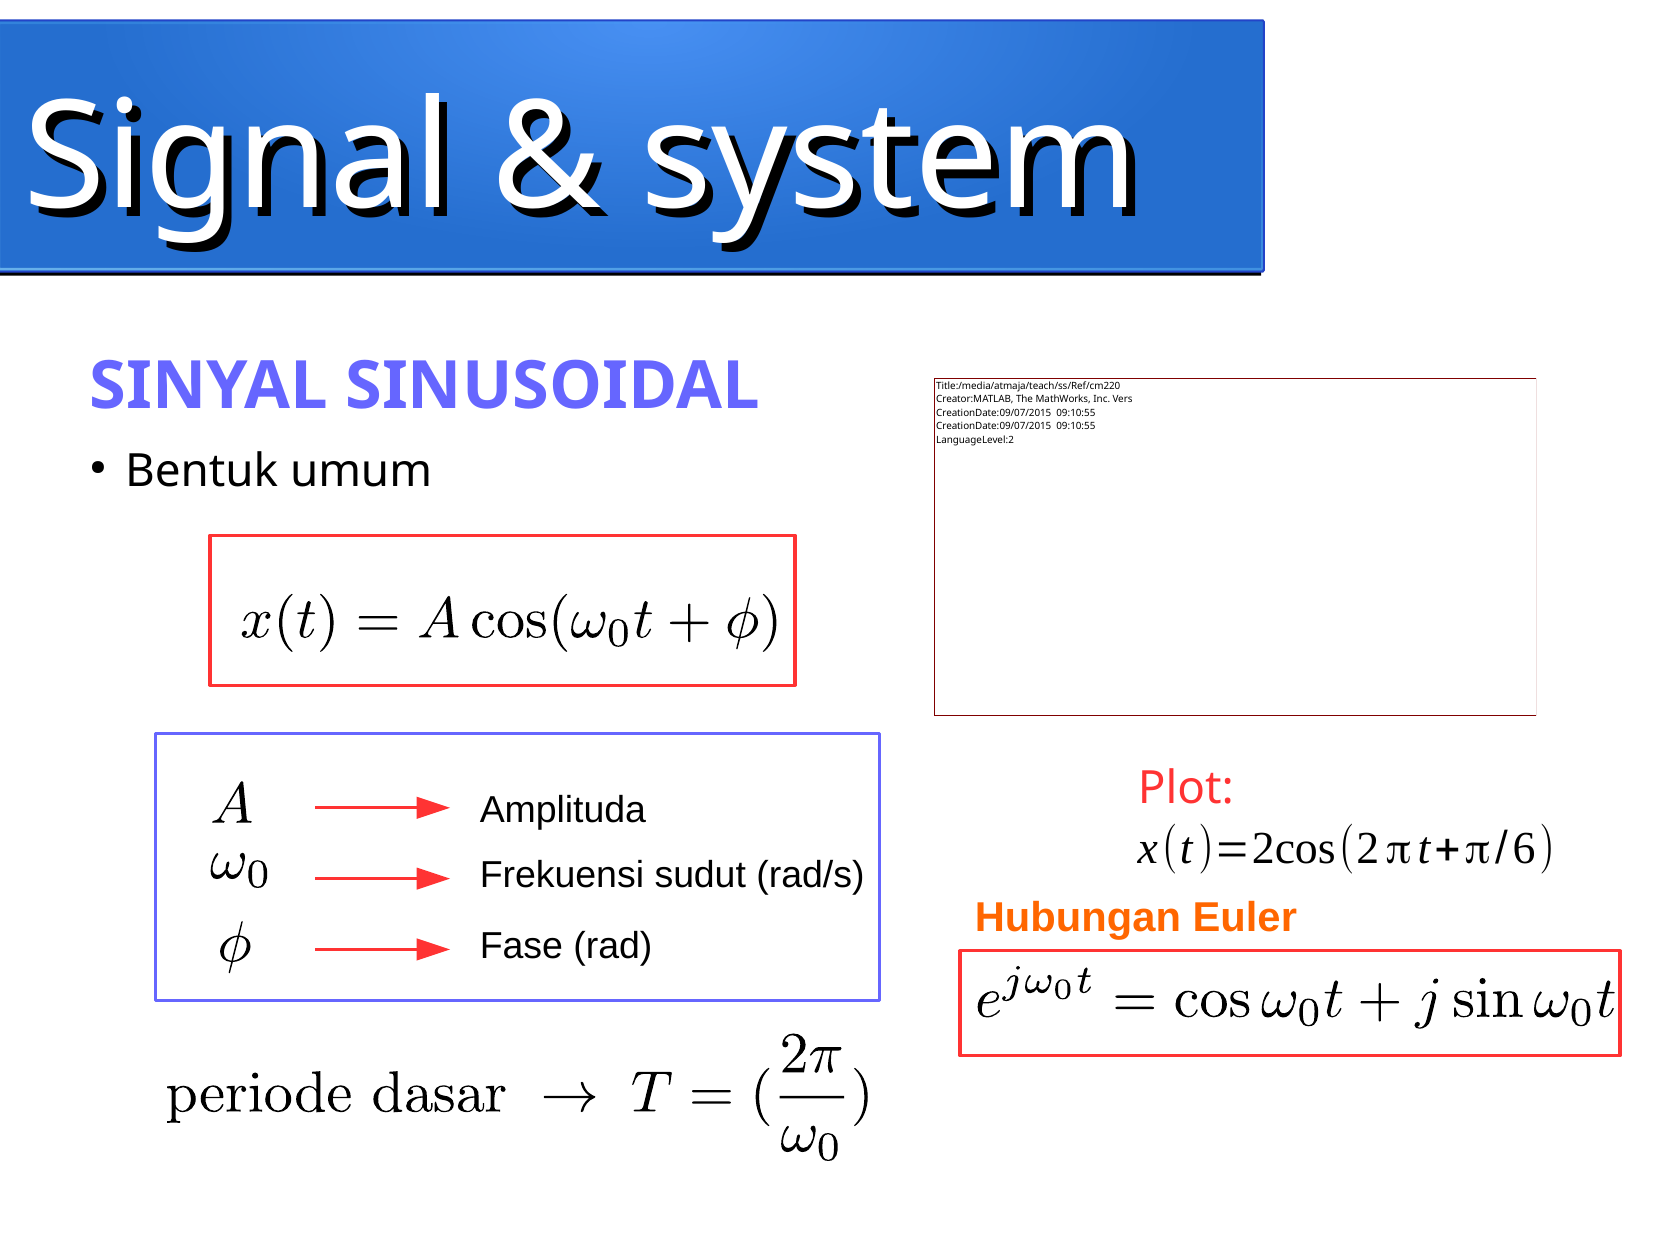

# Signal & system
SINYAL SINUSOIDAL
Bentuk umum
Plot:
Amplituda
Frekuensi sudut (rad/s)
Hubungan Euler
Fase (rad)